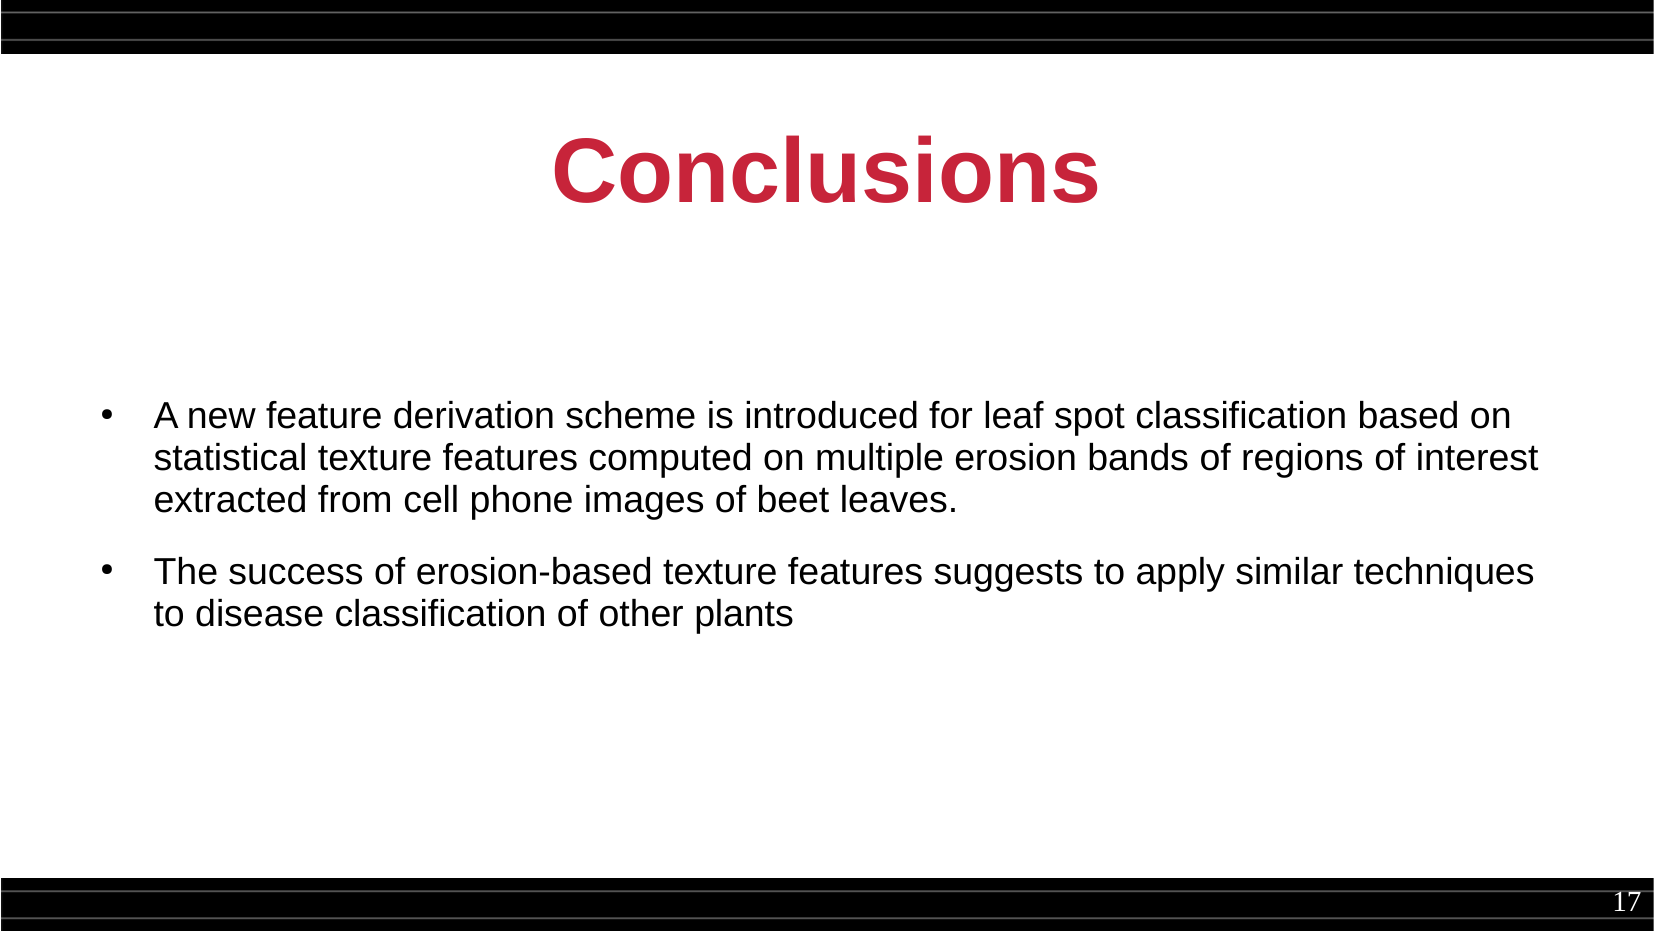

# Conclusions
A new feature derivation scheme is introduced for leaf spot classification based on statistical texture features computed on multiple erosion bands of regions of interest extracted from cell phone images of beet leaves.
The success of erosion-based texture features suggests to apply similar techniques to disease classification of other plants